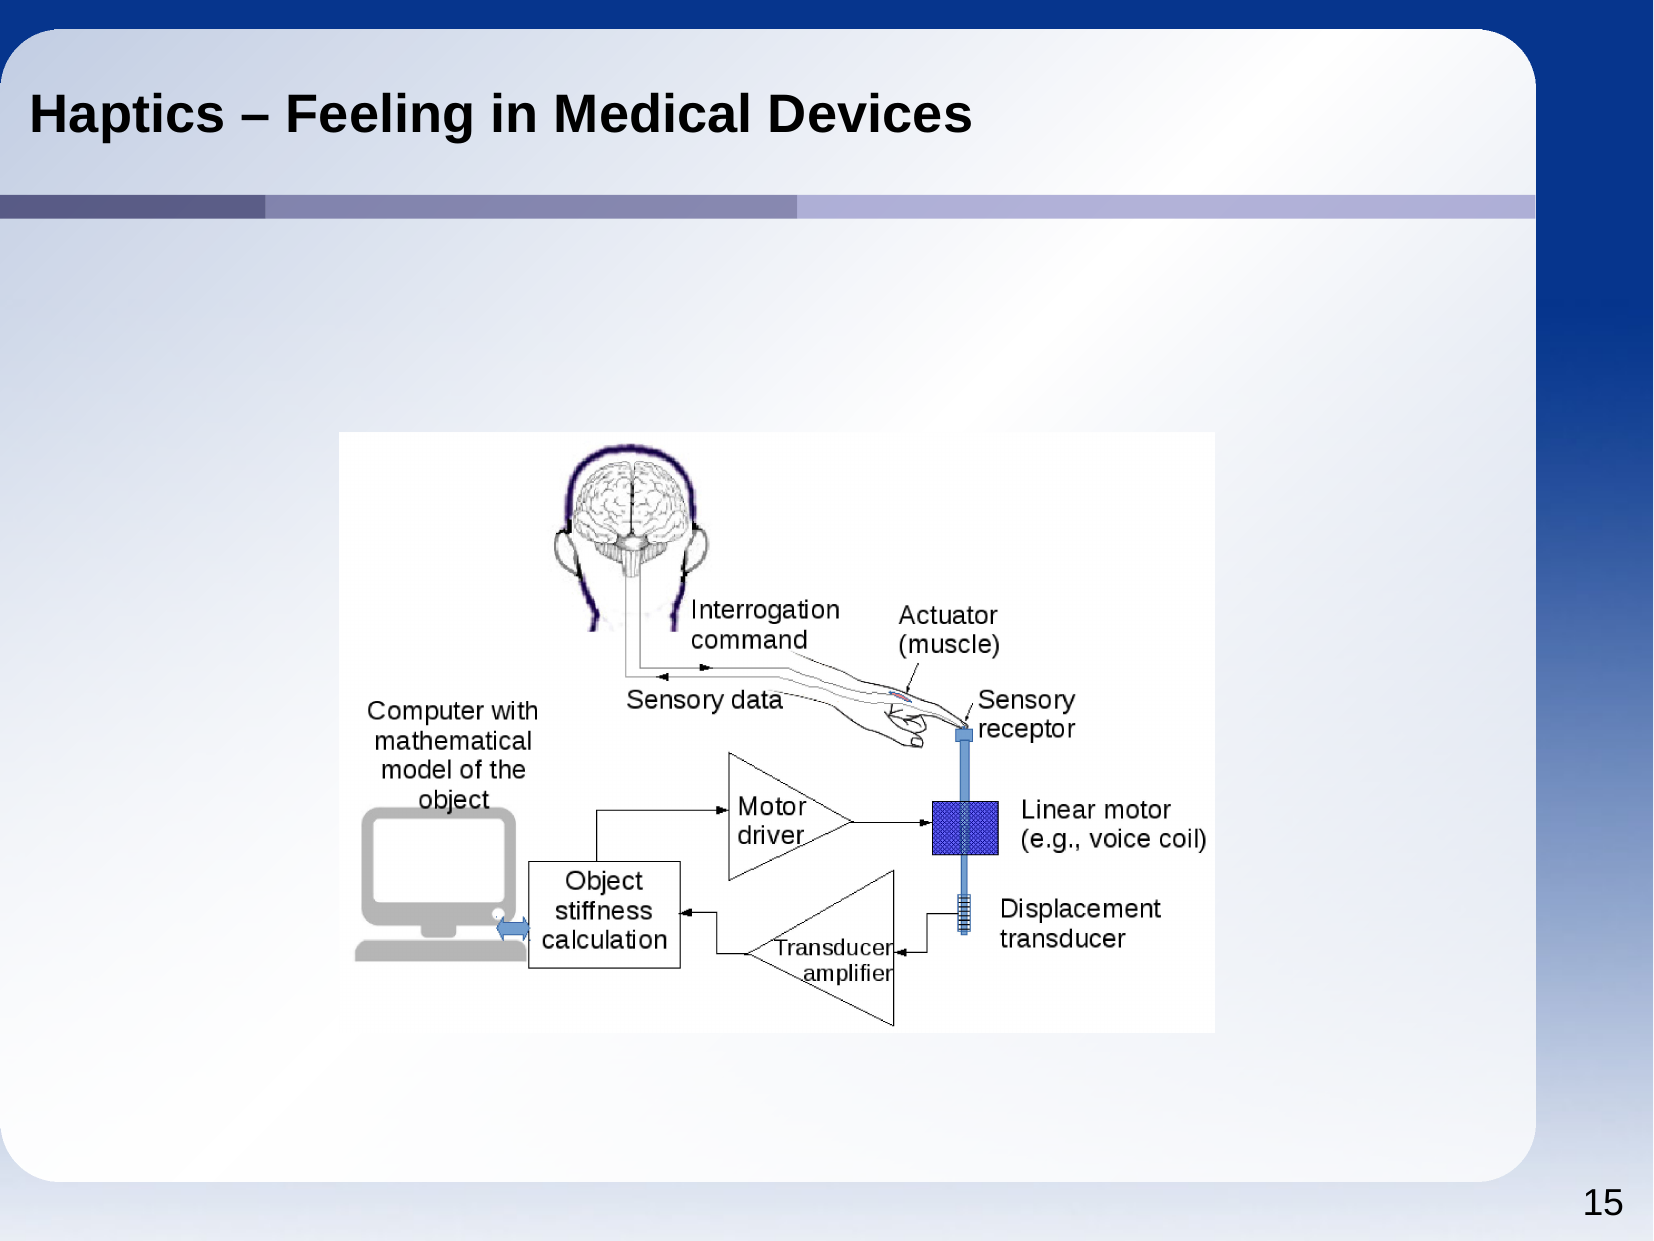

# Haptics – Feeling in Medical Devices
15